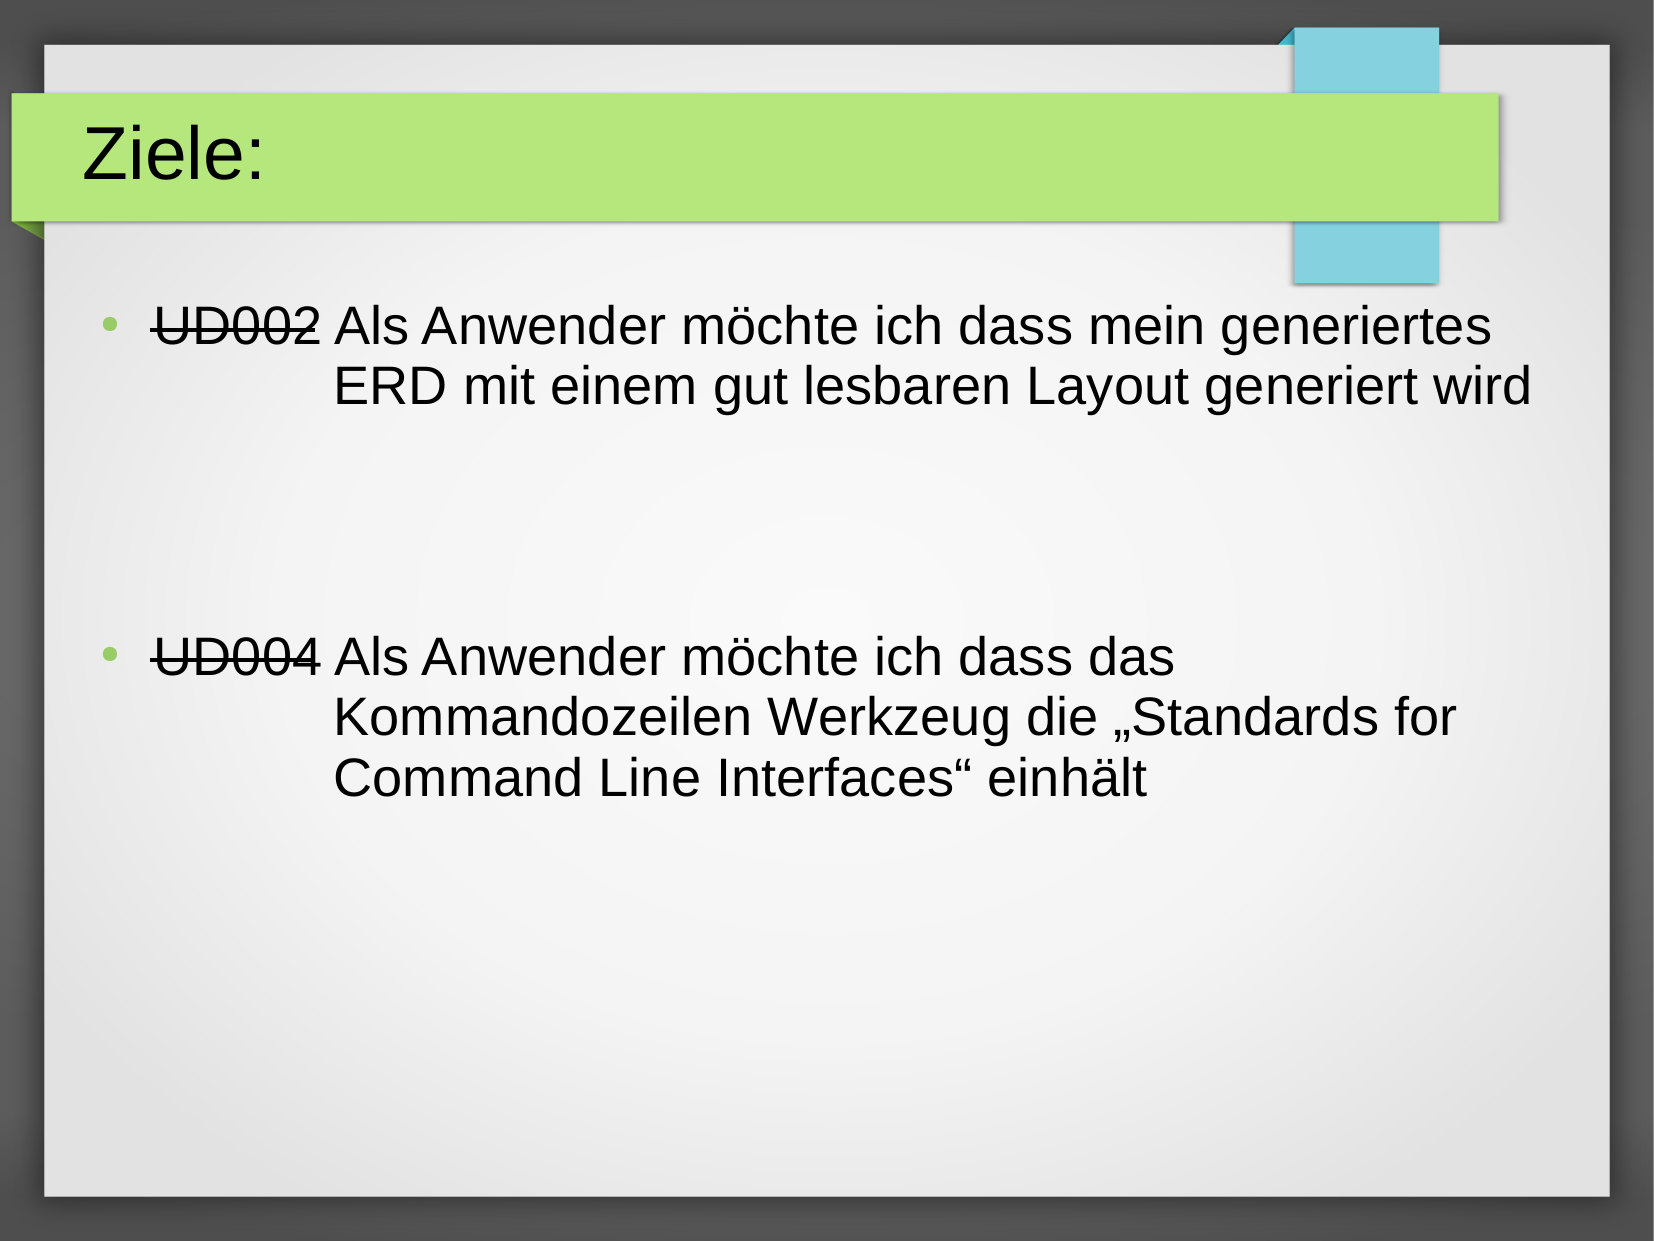

# Ziele:
UD002 Als Anwender möchte ich dass mein generiertes 		 ERD mit einem gut lesbaren Layout generiert wird
UD004 Als Anwender möchte ich dass das 	 					 Kommandozeilen Werkzeug die „Standards for 			 Command Line Interfaces“ einhält